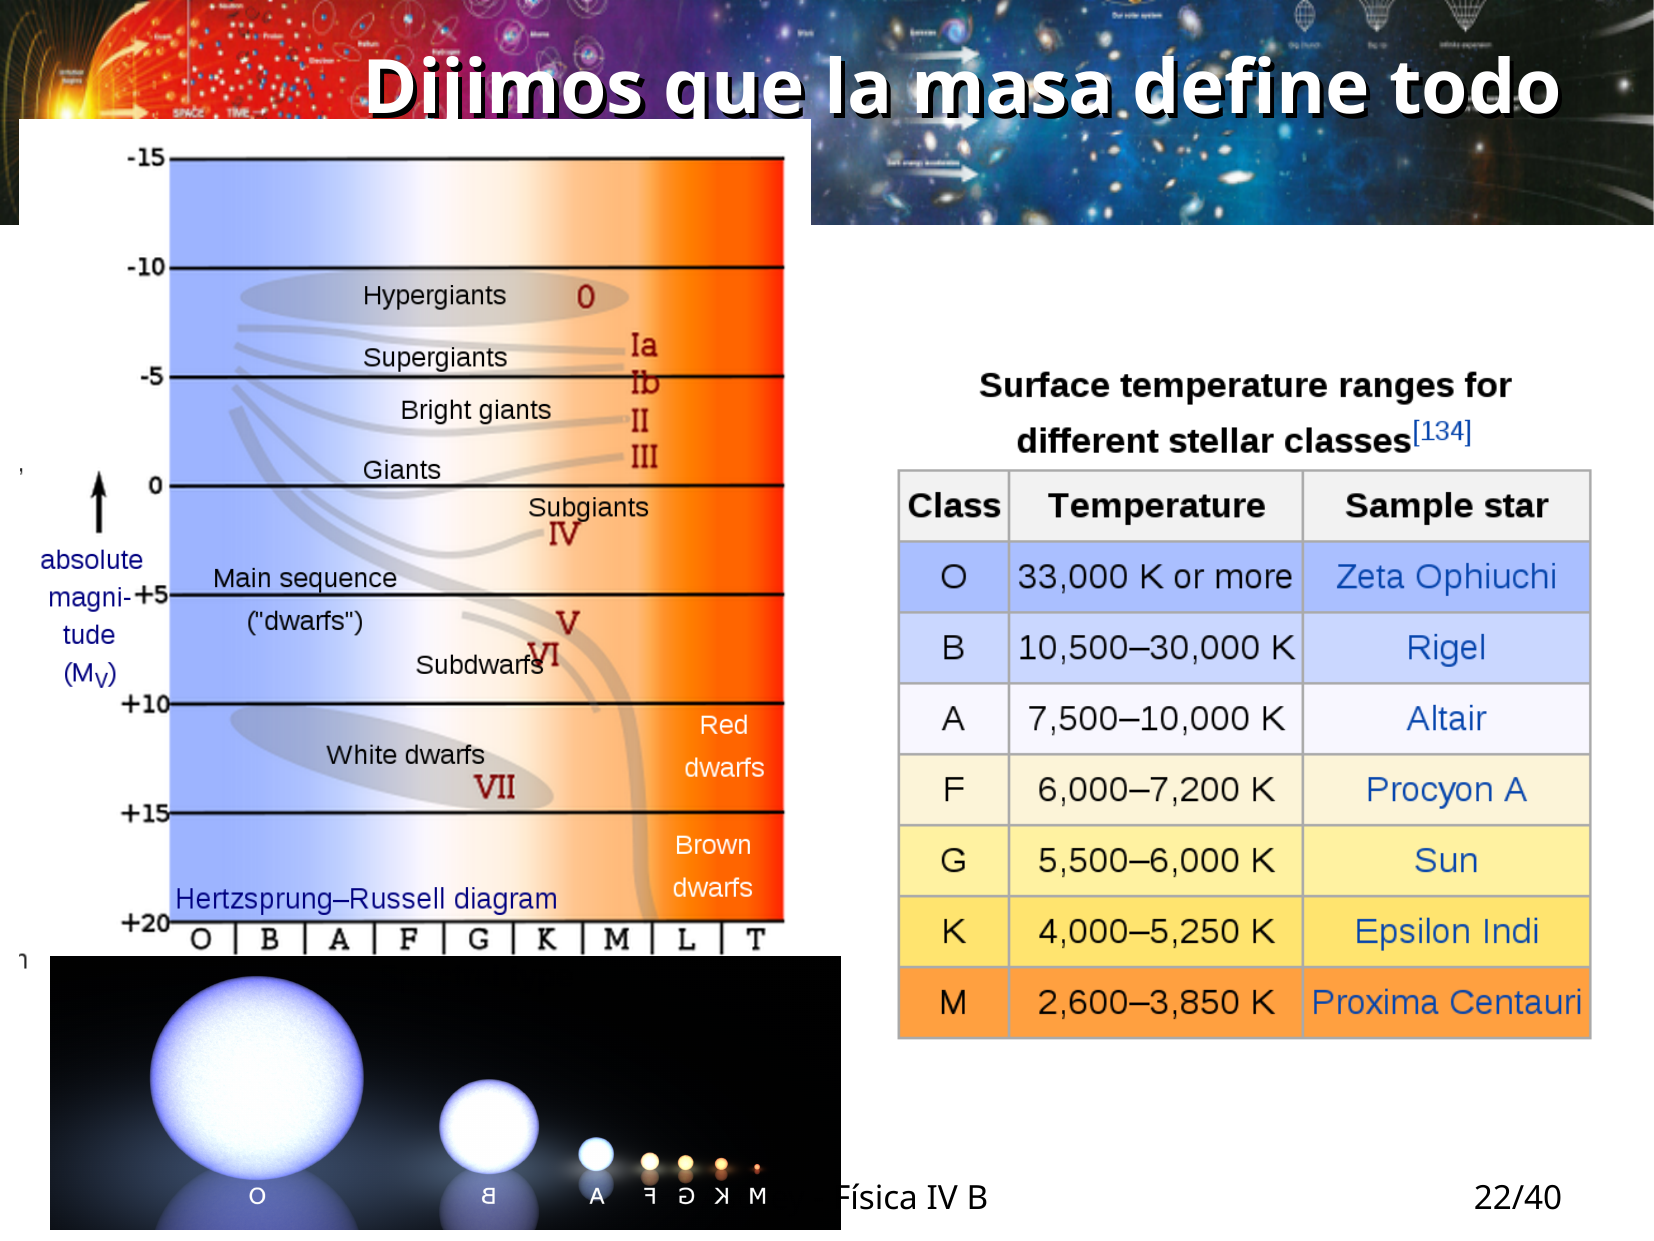

# Dijimos que la masa define todo
H. Asorey - Física IV B
22